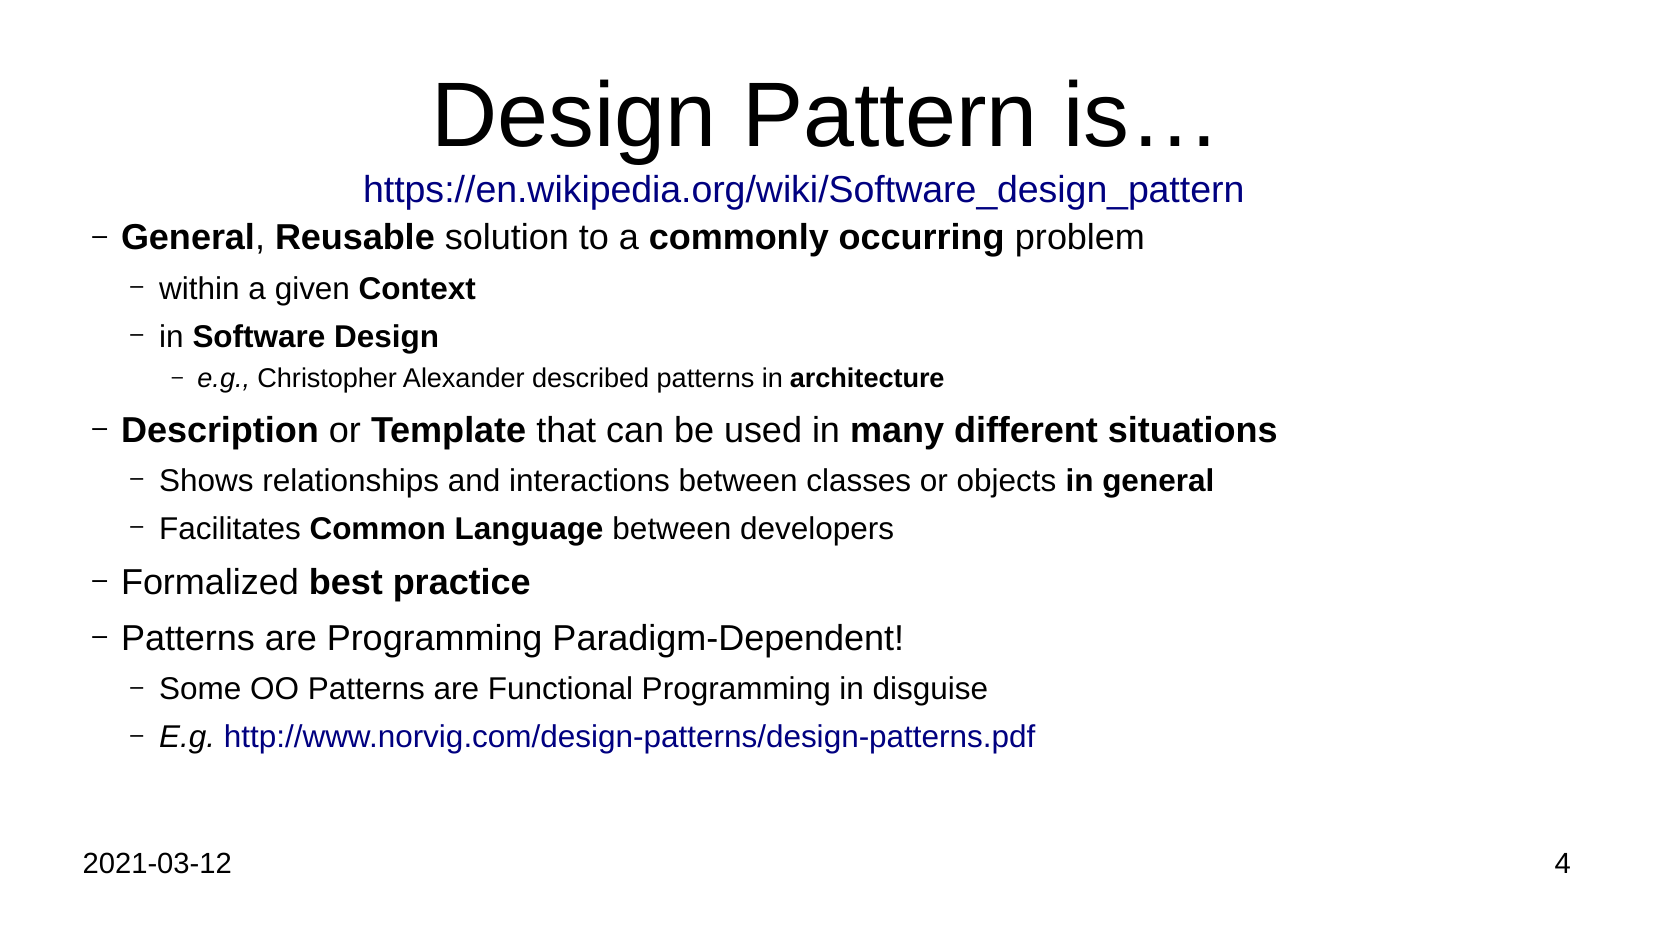

# Design Pattern is…
https://en.wikipedia.org/wiki/Software_design_pattern
General, Reusable solution to a commonly occurring problem
within a given Context
in Software Design
e.g., Christopher Alexander described patterns in architecture
Description or Template that can be used in many different situations
Shows relationships and interactions between classes or objects in general
Facilitates Common Language between developers
Formalized best practice
Patterns are Programming Paradigm-Dependent!
Some OO Patterns are Functional Programming in disguise
E.g. http://www.norvig.com/design-patterns/design-patterns.pdf
2021-03-12
4